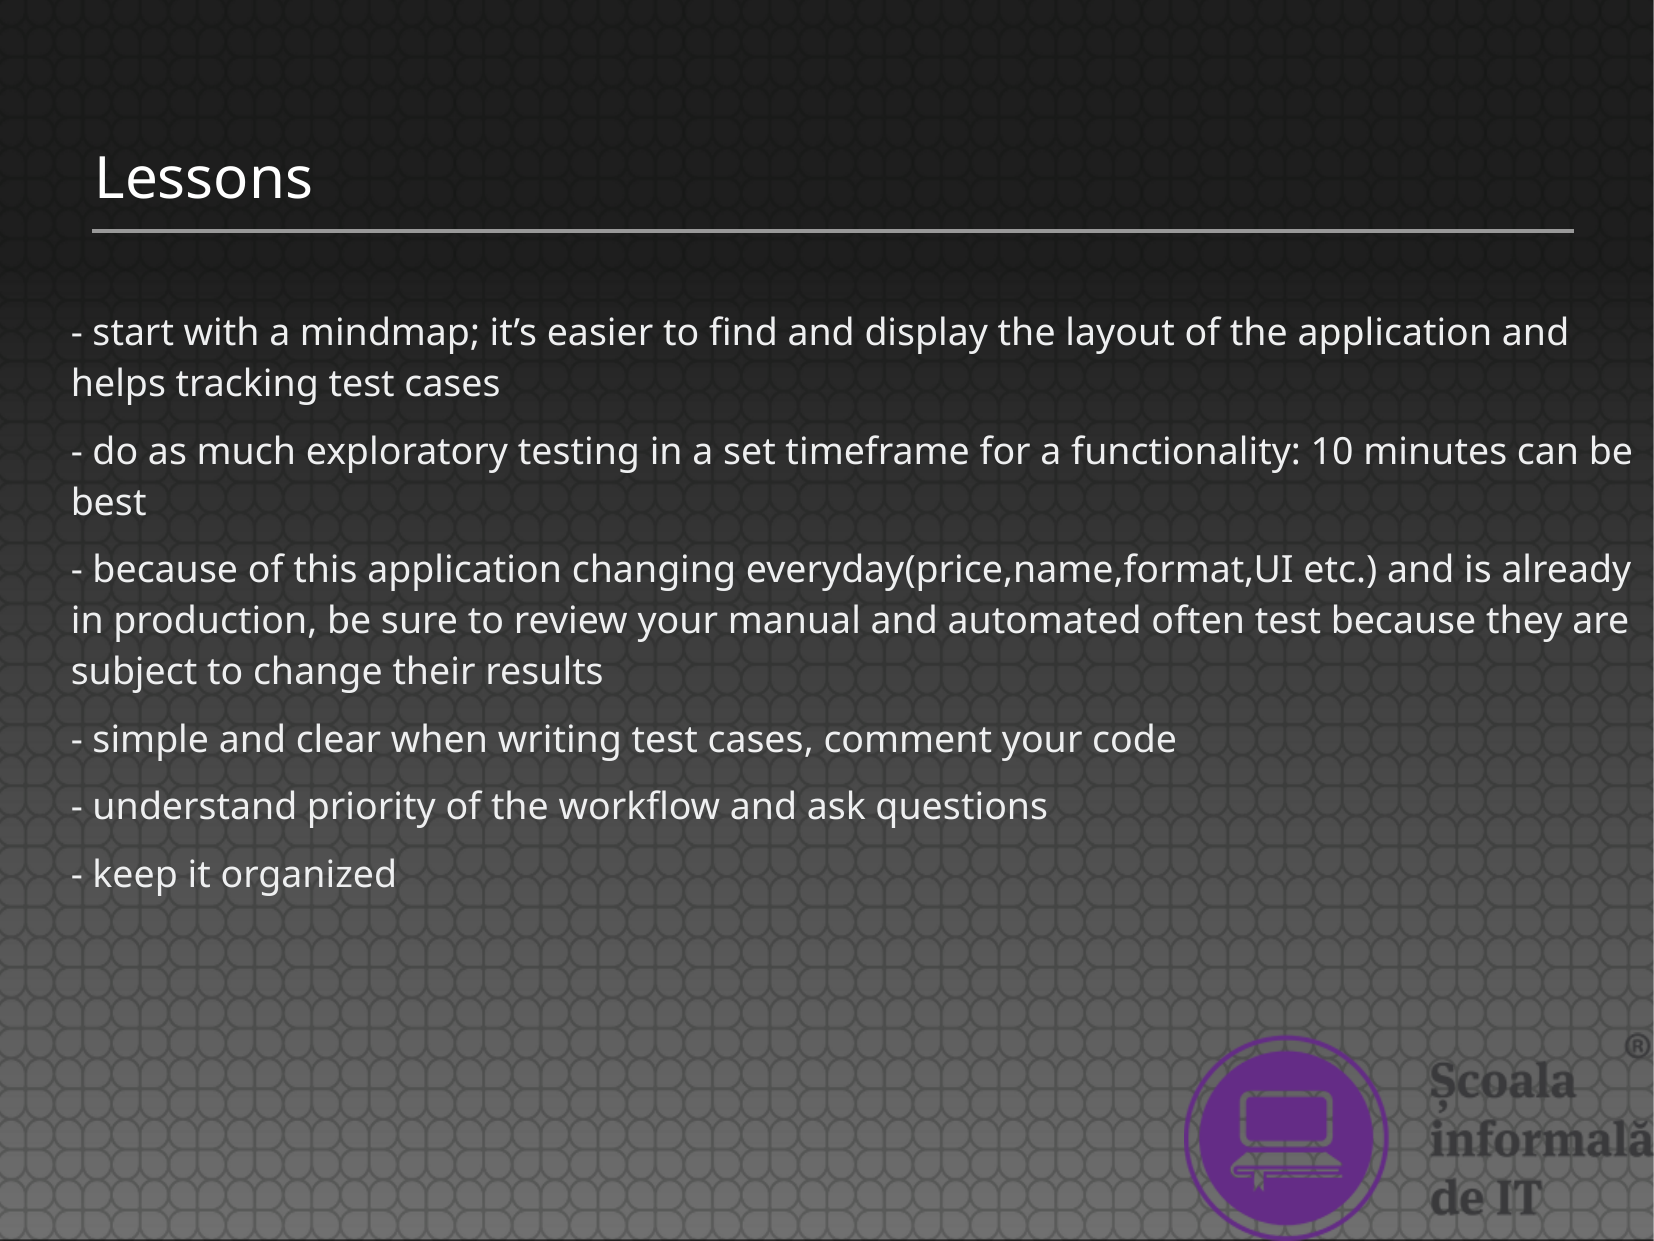

# Lessons
- start with a mindmap; it’s easier to find and display the layout of the application and helps tracking test cases
- do as much exploratory testing in a set timeframe for a functionality: 10 minutes can be best
- because of this application changing everyday(price,name,format,UI etc.) and is already in production, be sure to review your manual and automated often test because they are subject to change their results
- simple and clear when writing test cases, comment your code
- understand priority of the workflow and ask questions
- keep it organized